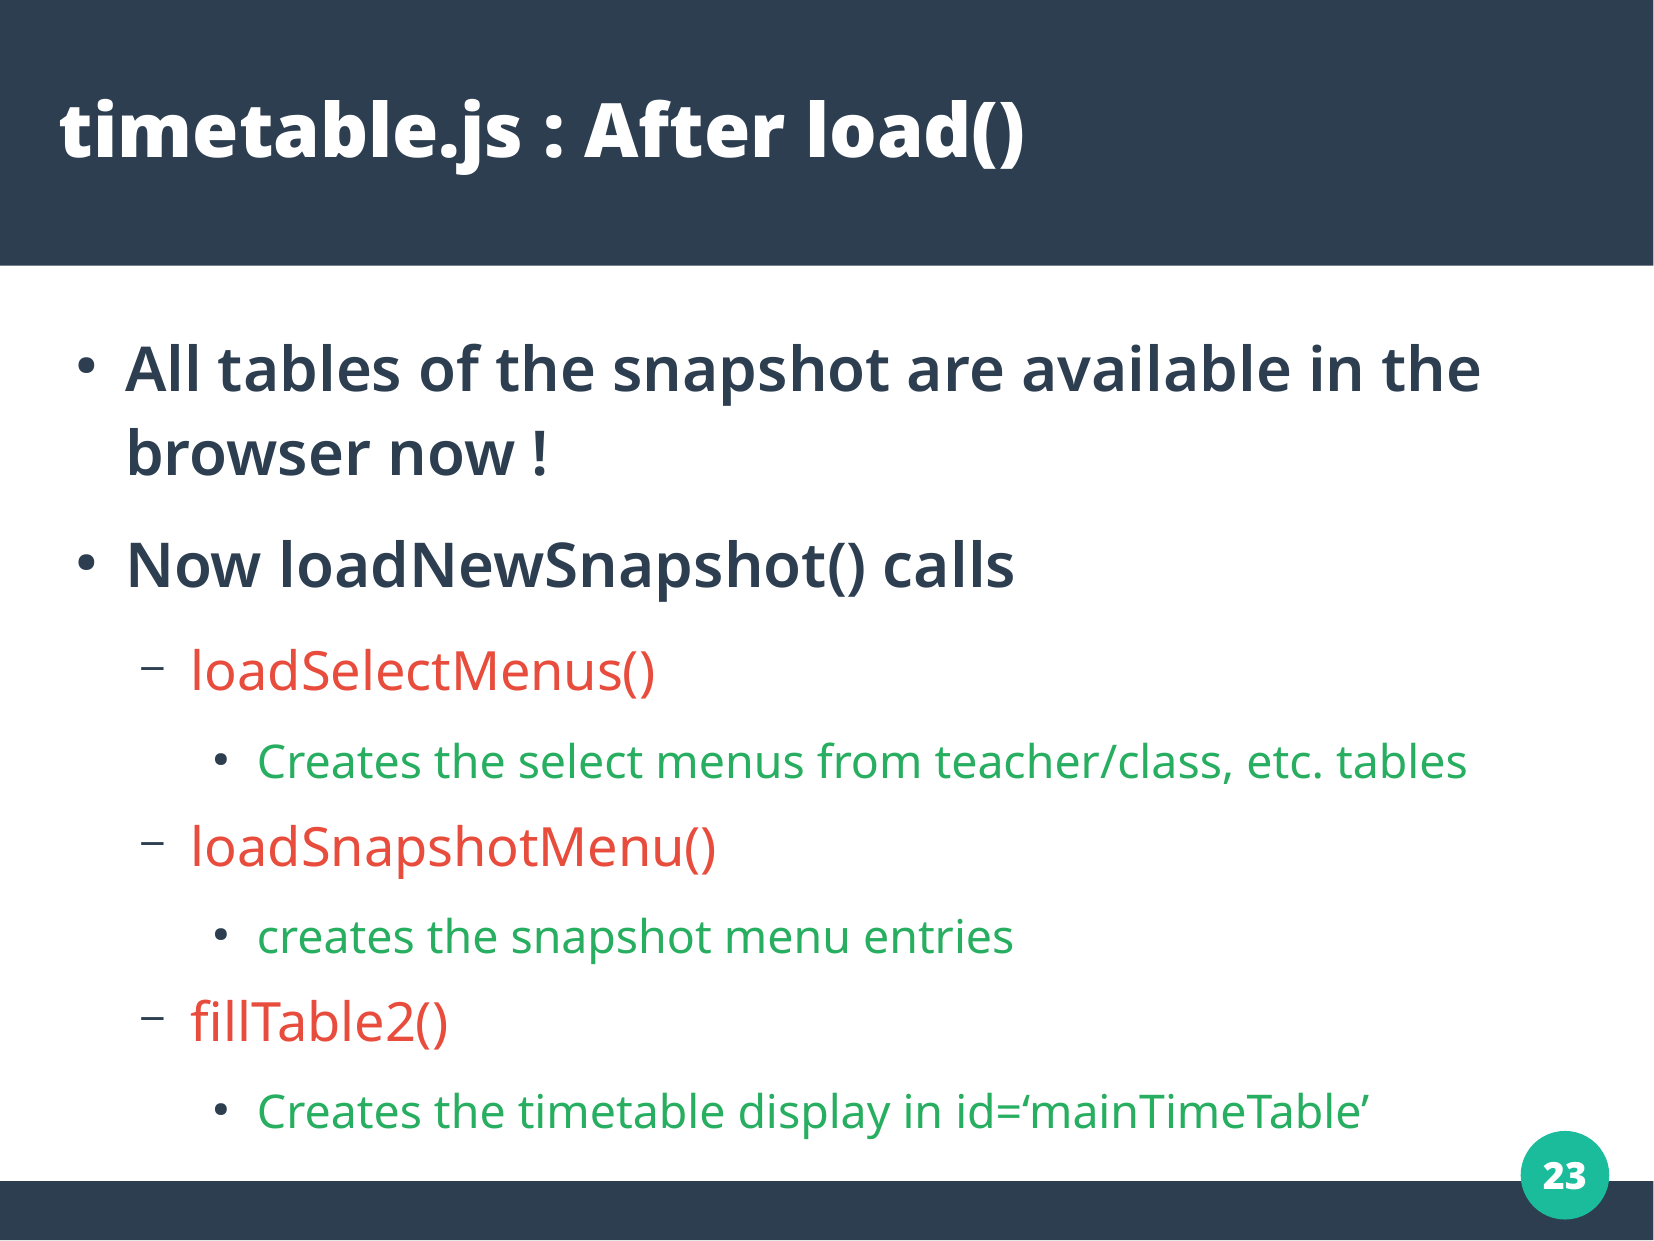

# timetable.js : After load()
All tables of the snapshot are available in the browser now !
Now loadNewSnapshot() calls
loadSelectMenus()
Creates the select menus from teacher/class, etc. tables
loadSnapshotMenu()
creates the snapshot menu entries
fillTable2()
Creates the timetable display in id=‘mainTimeTable’
23